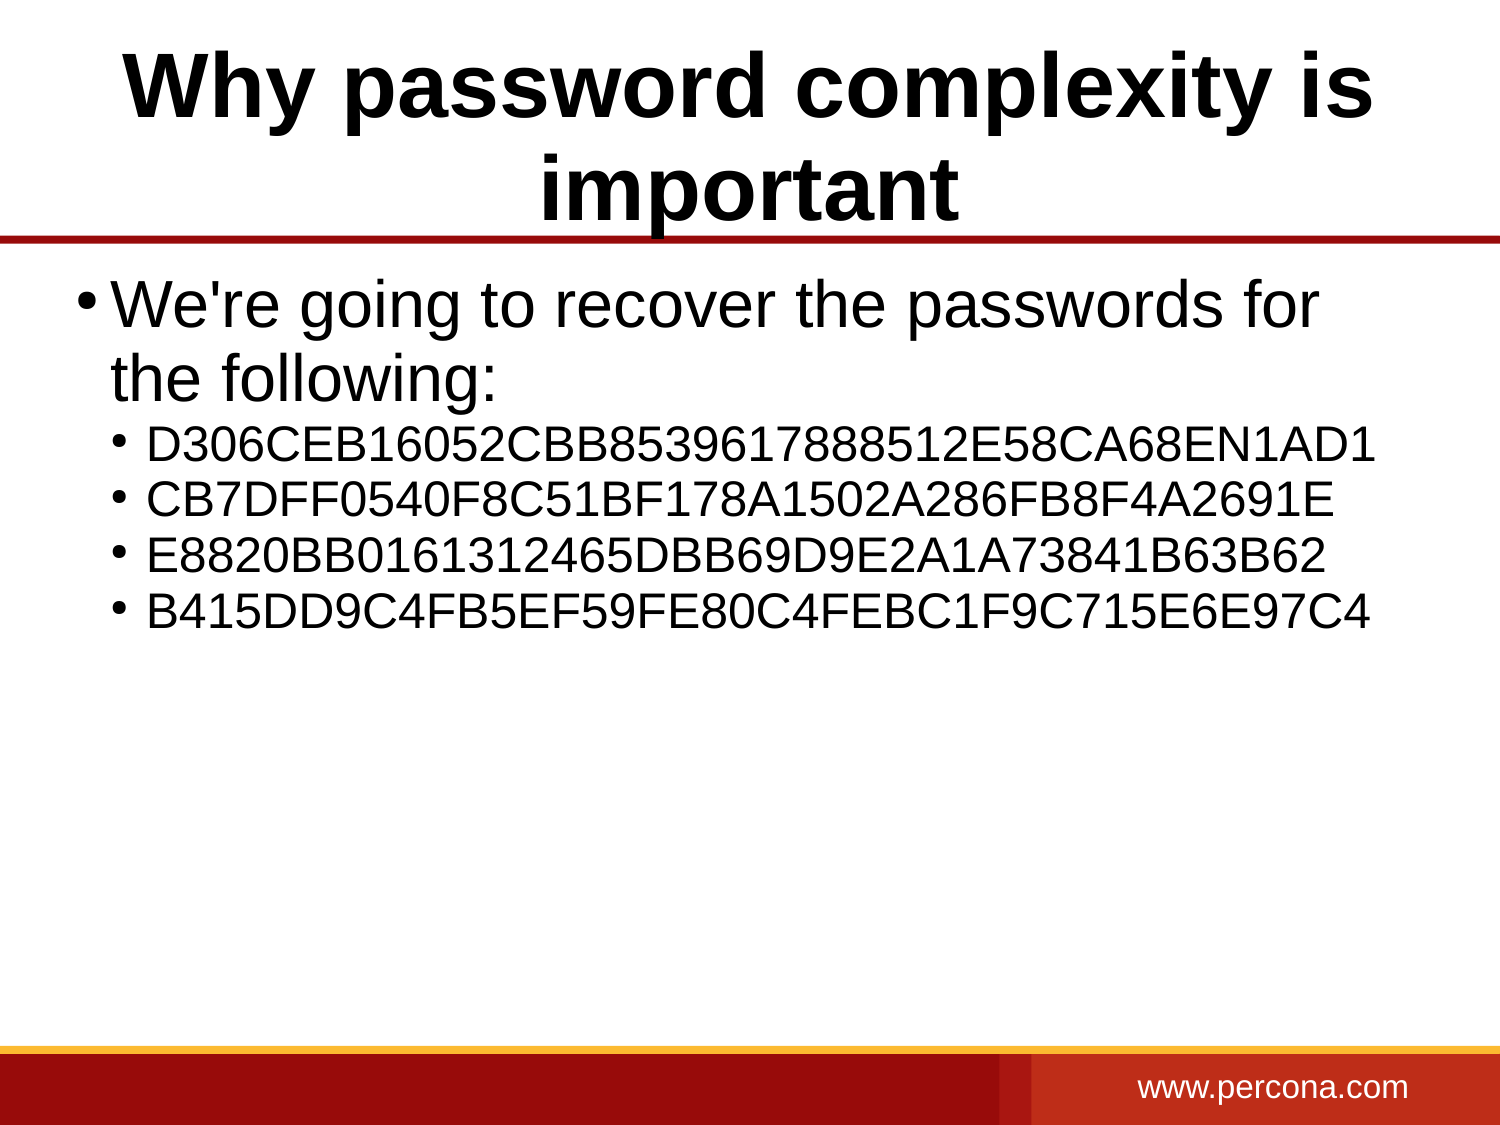

Why password complexity is important
We're going to recover the passwords for the following:
D306CEB16052CBB8539617888512E58CA68EN1AD1
CB7DFF0540F8C51BF178A1502A286FB8F4A2691E
E8820BB0161312465DBB69D9E2A1A73841B63B62
B415DD9C4FB5EF59FE80C4FEBC1F9C715E6E97C4